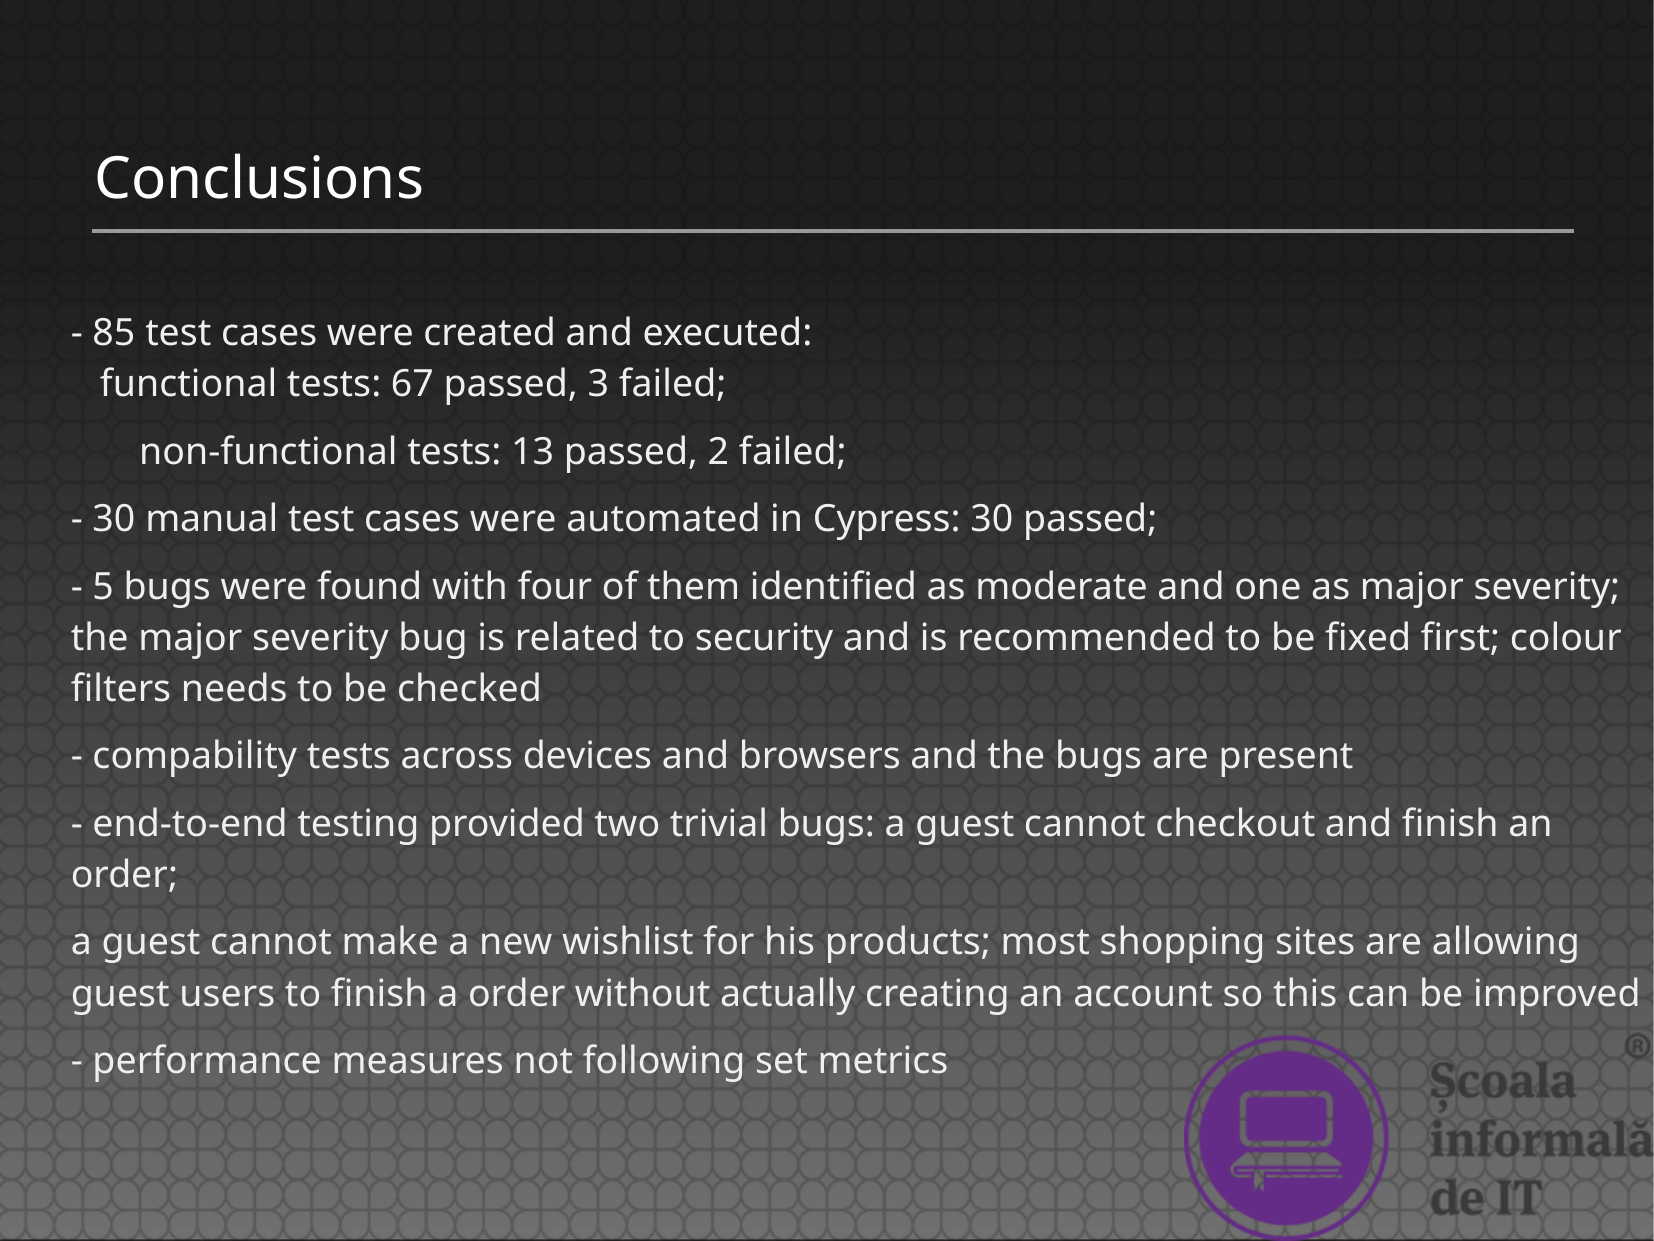

# Conclusions
- 85 test cases were created and executed: functional tests: 67 passed, 3 failed;
 non-functional tests: 13 passed, 2 failed;
- 30 manual test cases were automated in Cypress: 30 passed;
- 5 bugs were found with four of them identified as moderate and one as major severity; the major severity bug is related to security and is recommended to be fixed first; colour filters needs to be checked
- compability tests across devices and browsers and the bugs are present
- end-to-end testing provided two trivial bugs: a guest cannot checkout and finish an order;
a guest cannot make a new wishlist for his products; most shopping sites are allowing guest users to finish a order without actually creating an account so this can be improved
- performance measures not following set metrics